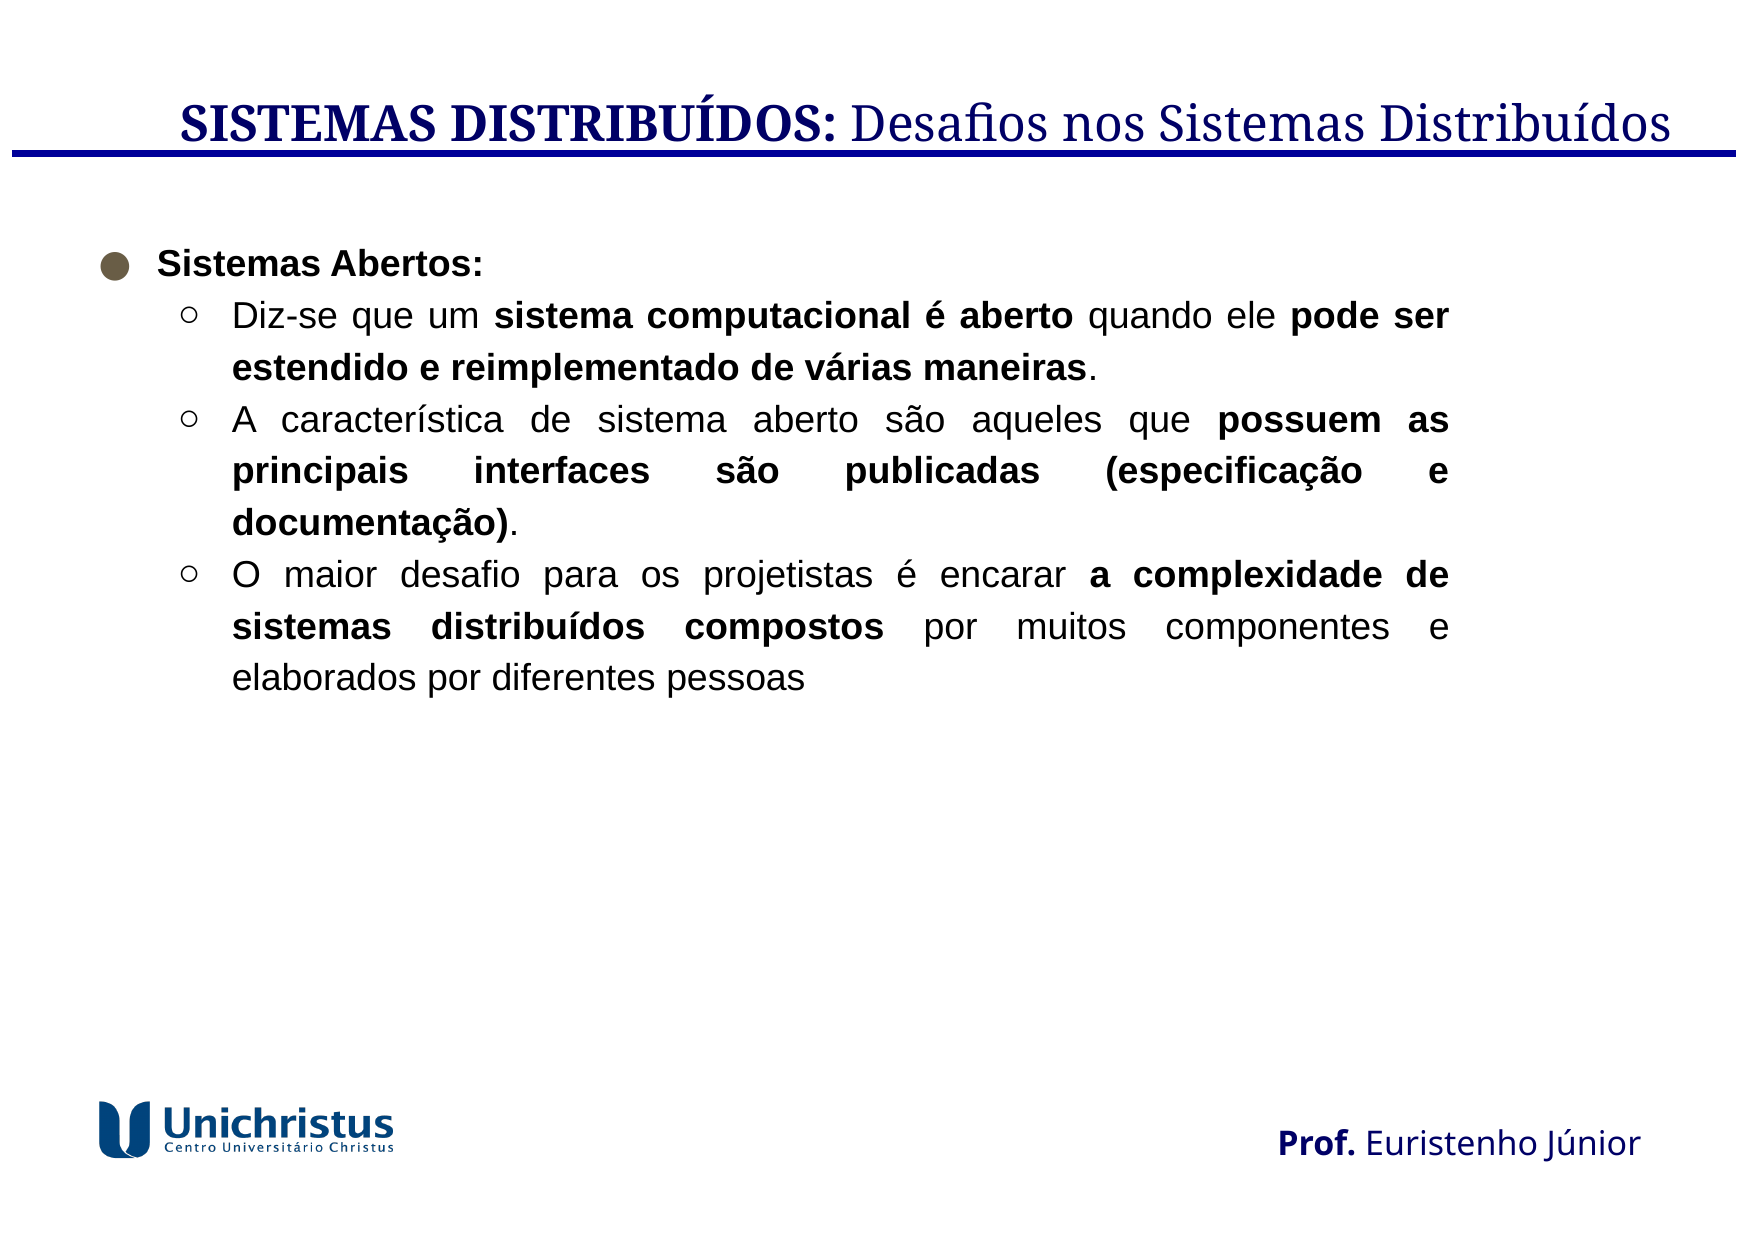

SISTEMAS DISTRIBUÍDOS: Desafios nos Sistemas Distribuídos
Sistemas Abertos:
Diz-se que um sistema computacional é aberto quando ele pode ser estendido e reimplementado de várias maneiras.
A característica de sistema aberto são aqueles que possuem as principais interfaces são publicadas (especificação e documentação).
O maior desafio para os projetistas é encarar a complexidade de sistemas distribuídos compostos por muitos componentes e elaborados por diferentes pessoas
Prof. Euristenho Júnior